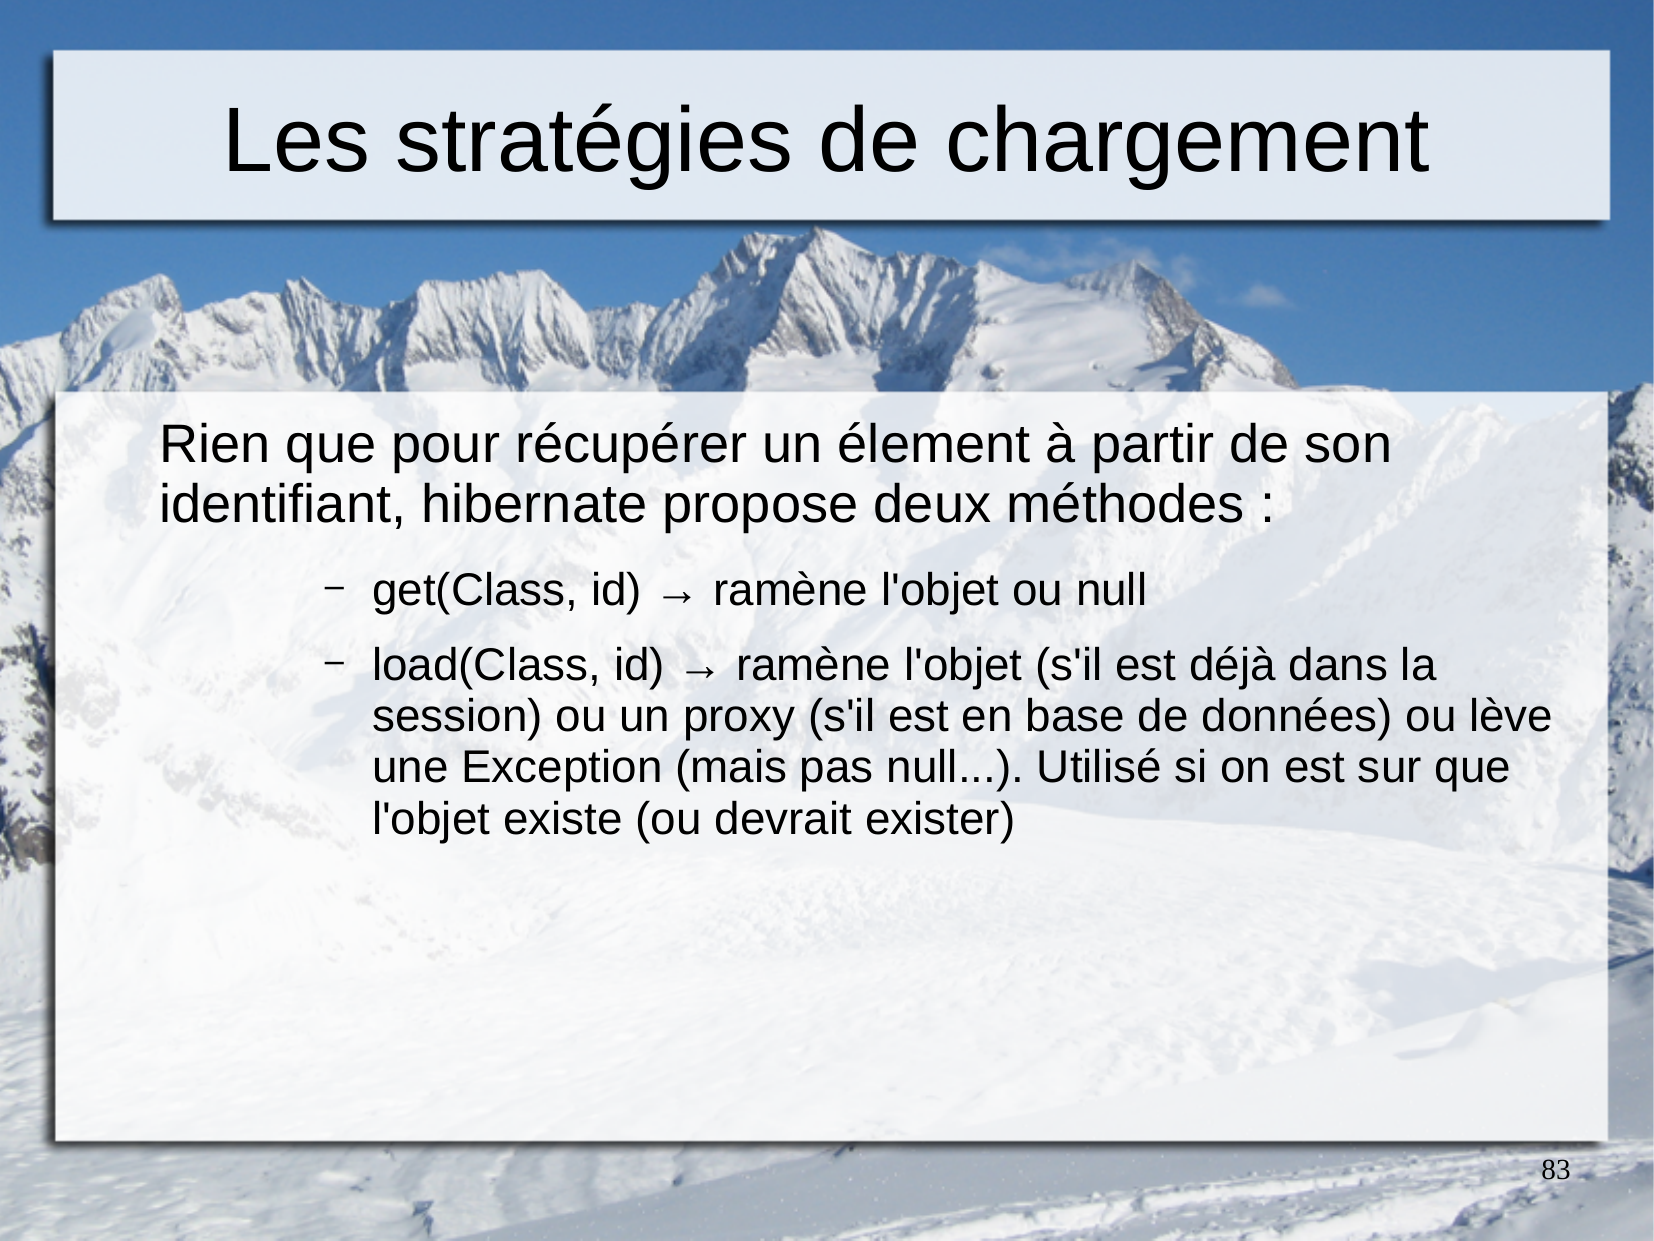

# Les stratégies de chargement
Rien que pour récupérer un élement à partir de son identifiant, hibernate propose deux méthodes :
get(Class, id) → ramène l'objet ou null
load(Class, id) → ramène l'objet (s'il est déjà dans la session) ou un proxy (s'il est en base de données) ou lève une Exception (mais pas null...). Utilisé si on est sur que l'objet existe (ou devrait exister)
83